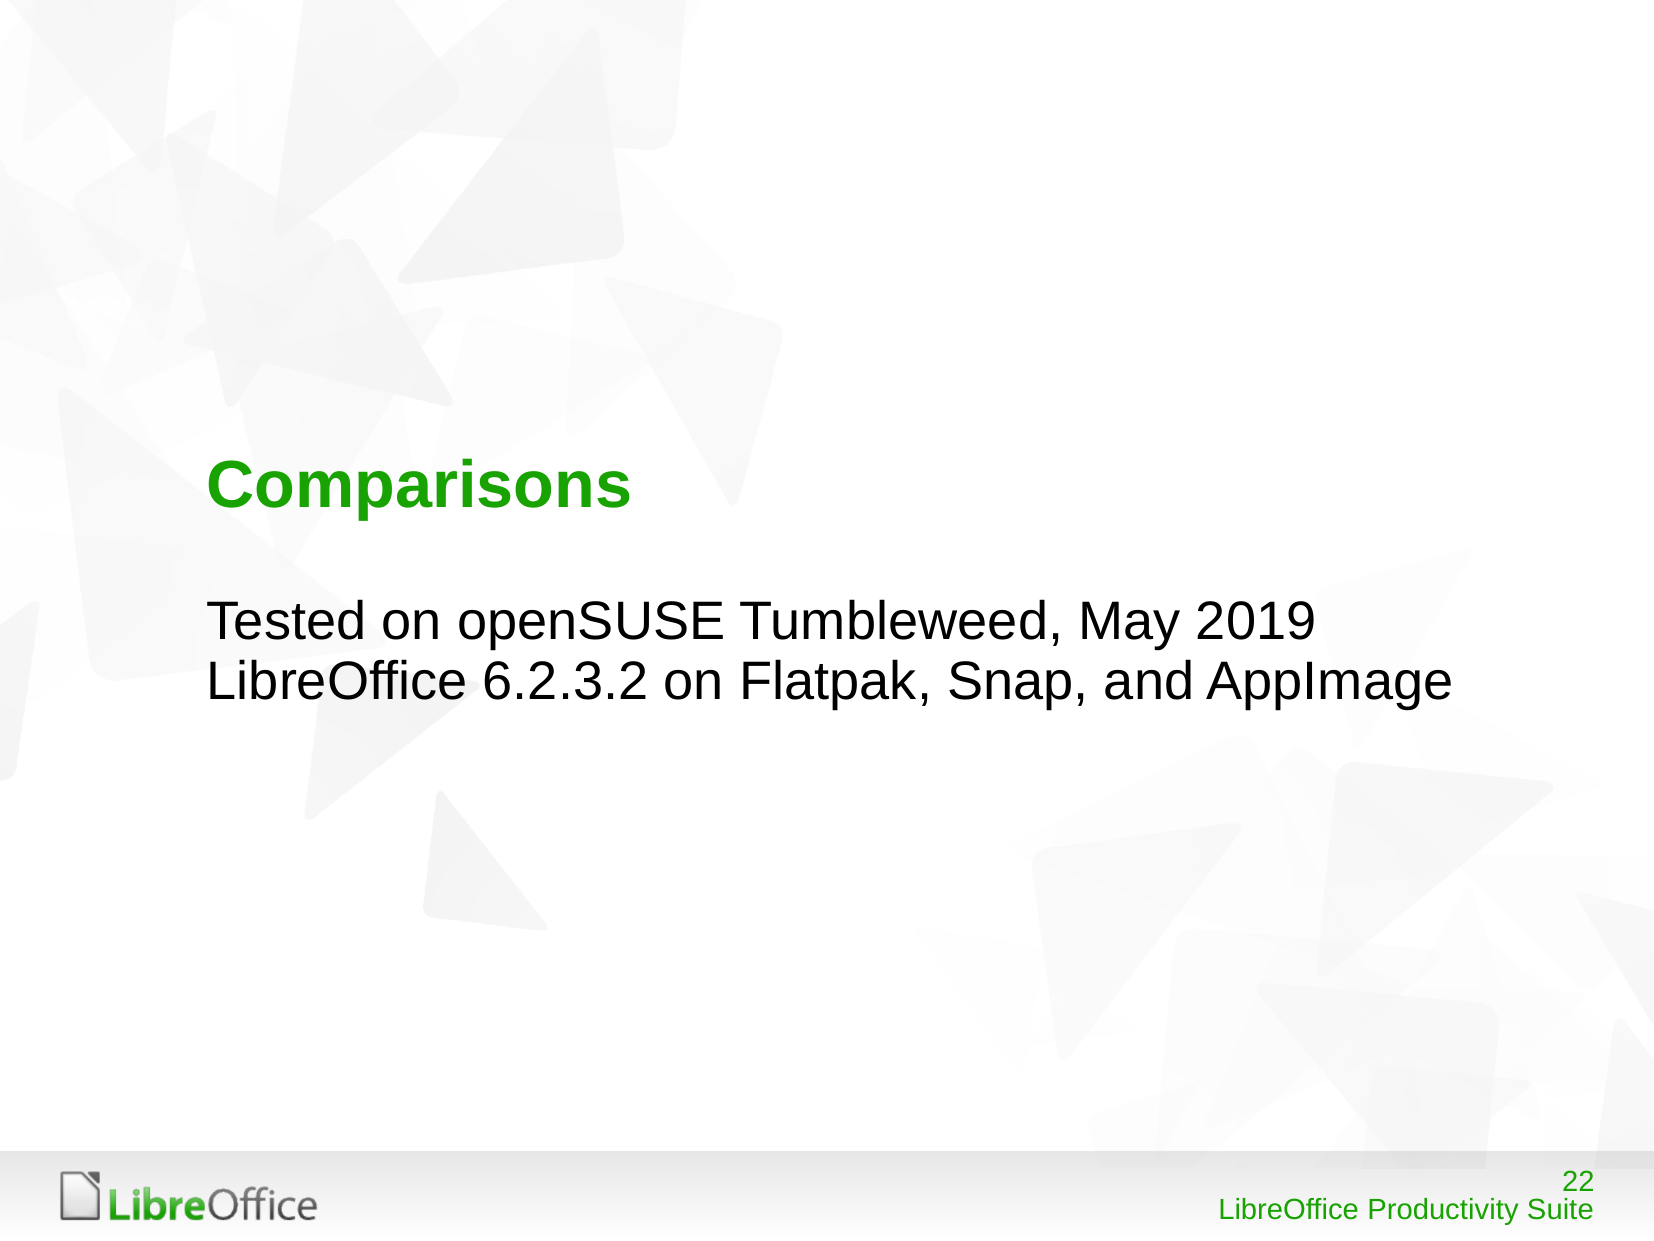

# Comparisons
Tested on openSUSE Tumbleweed, May 2019
LibreOffice 6.2.3.2 on Flatpak, Snap, and AppImage
22
LibreOffice Productivity Suite